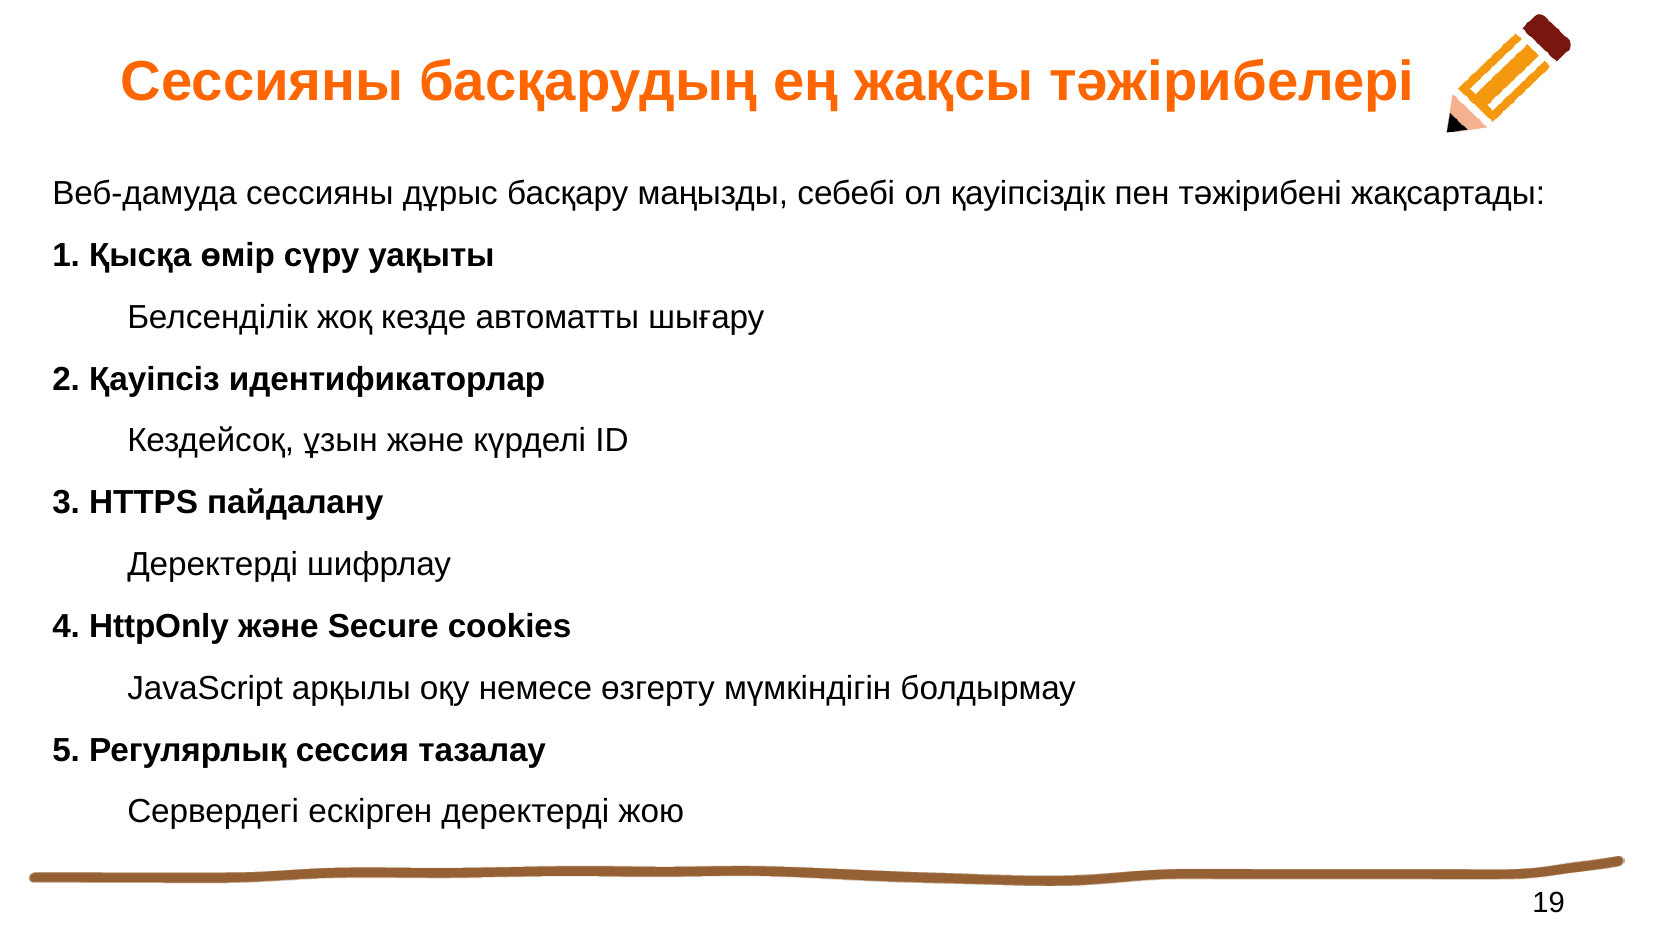

# Сессияны басқарудың ең жақсы тәжірибелері
Веб-дамуда сессияны дұрыс басқару маңызды, себебі ол қауіпсіздік пен тәжірибені жақсартады:
1. Қысқа өмір сүру уақыты
	Белсенділік жоқ кезде автоматты шығару
2. Қауіпсіз идентификаторлар
	Кездейсоқ, ұзын және күрделі ID
3. HTTPS пайдалану
	Деректерді шифрлау
4. HttpOnly және Secure cookies
	JavaScript арқылы оқу немесе өзгерту мүмкіндігін болдырмау
5. Регулярлық сессия тазалау
	Сервердегі ескірген деректерді жою
19